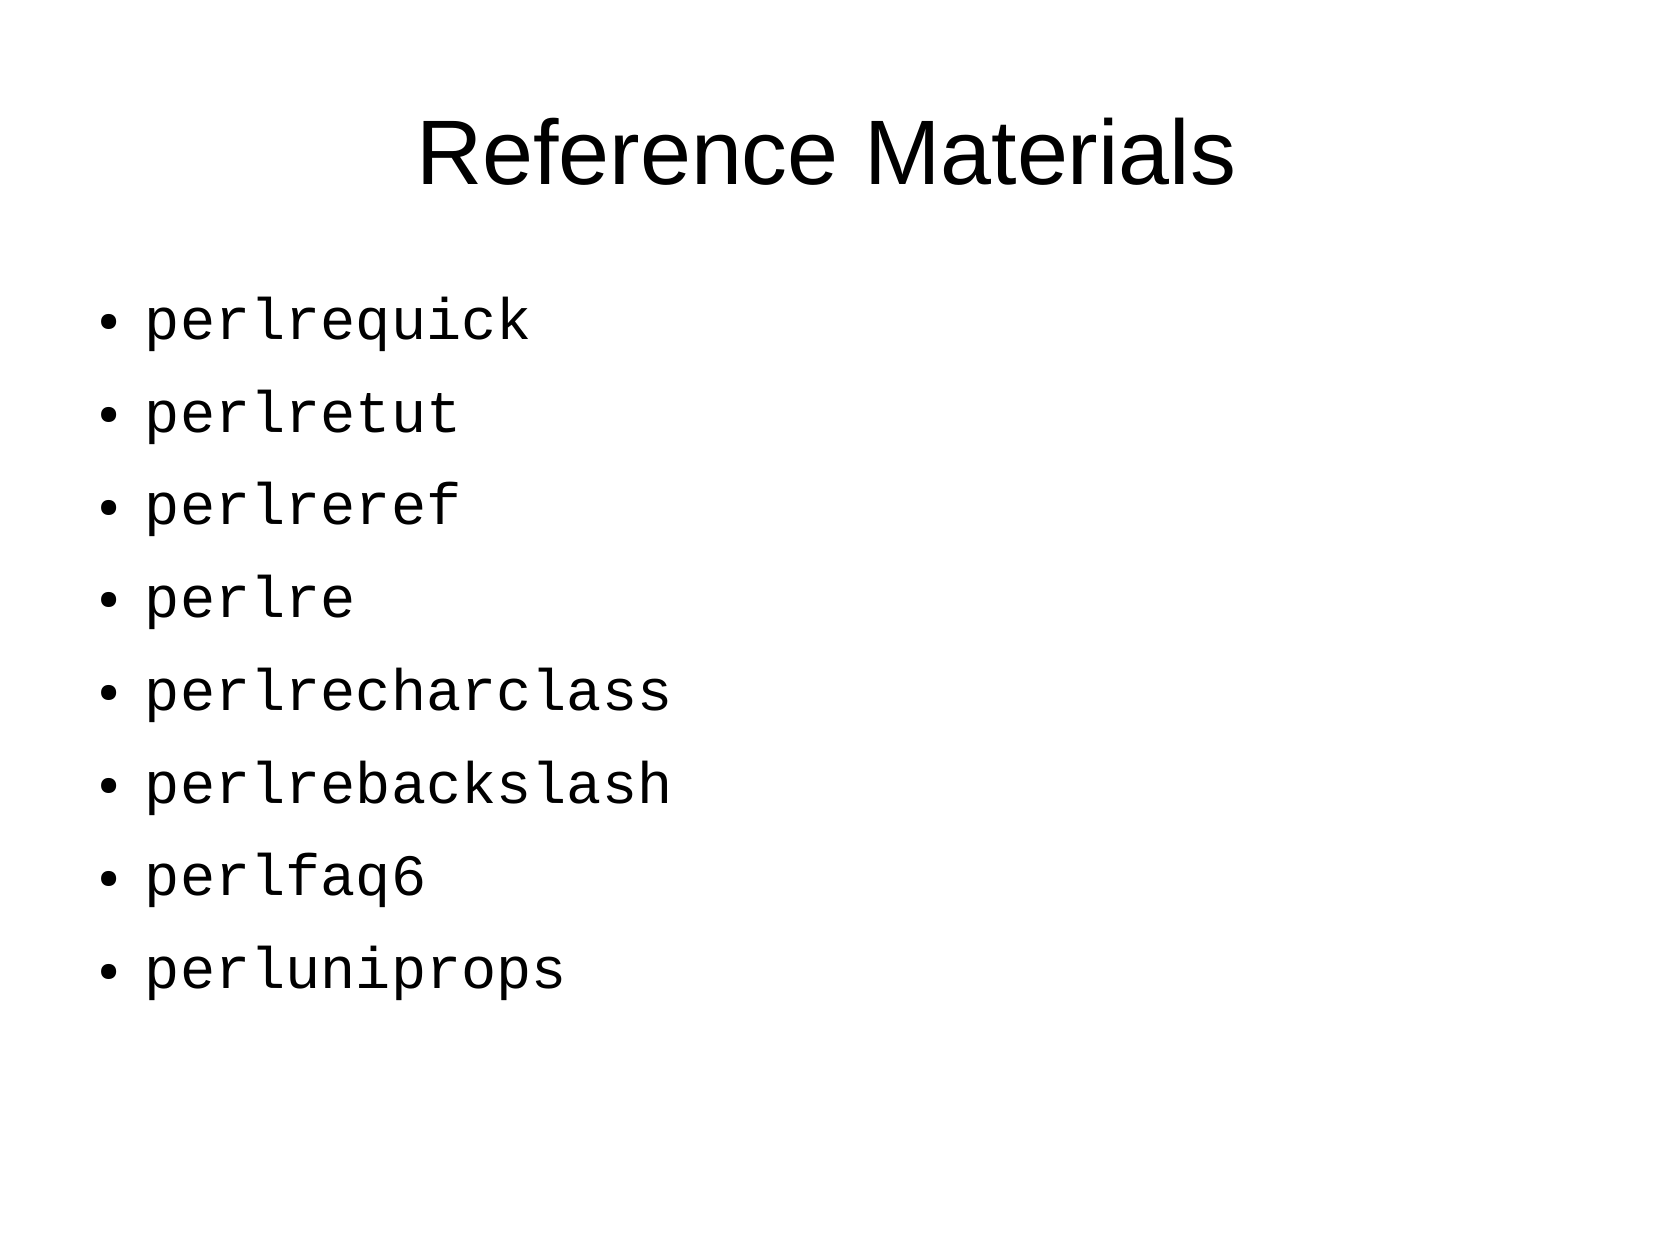

# Reference Materials
perlrequick
perlretut
perlreref
perlre
perlrecharclass
perlrebackslash
perlfaq6
perluniprops